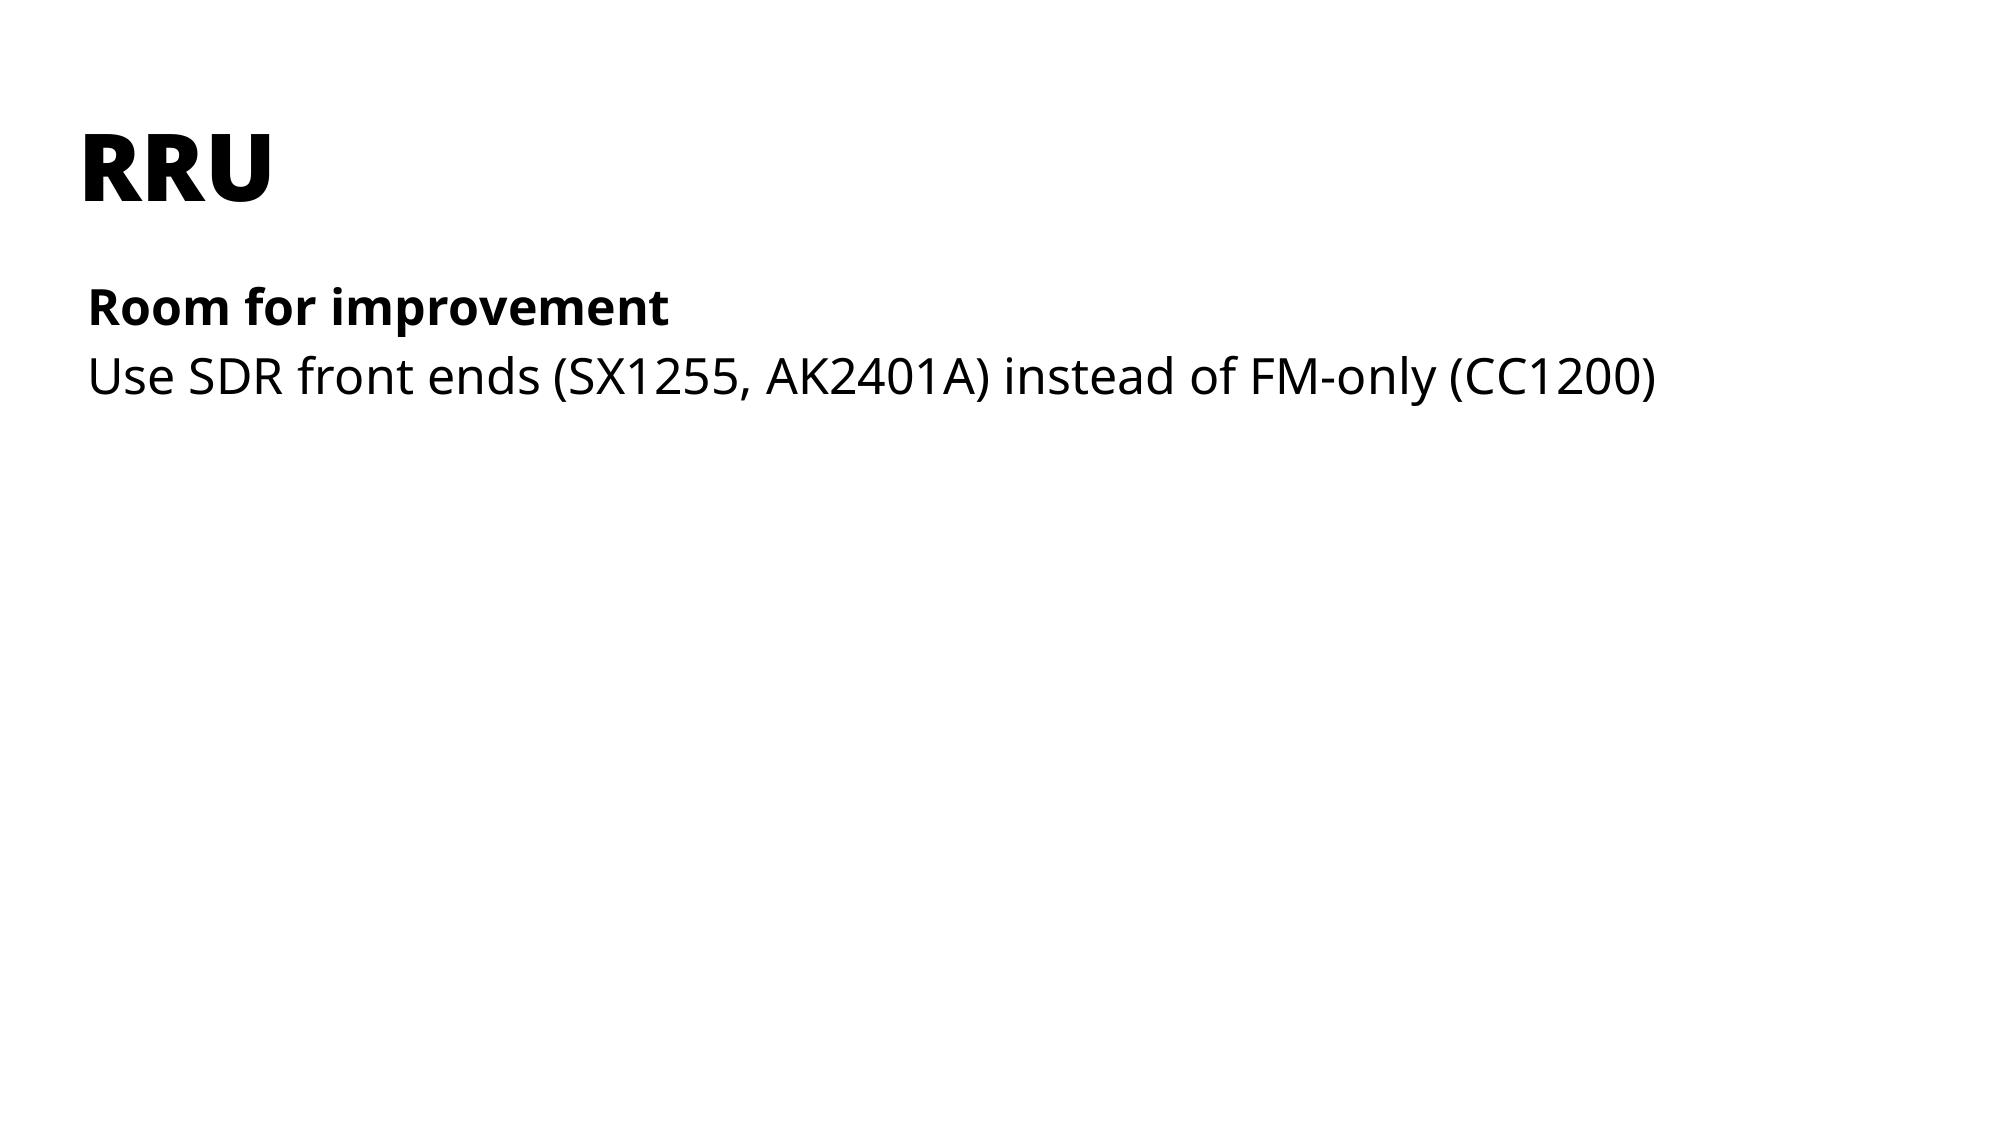

RRU
Room for improvement
Use SDR front ends (SX1255, AK2401A) instead of FM-only (CC1200)